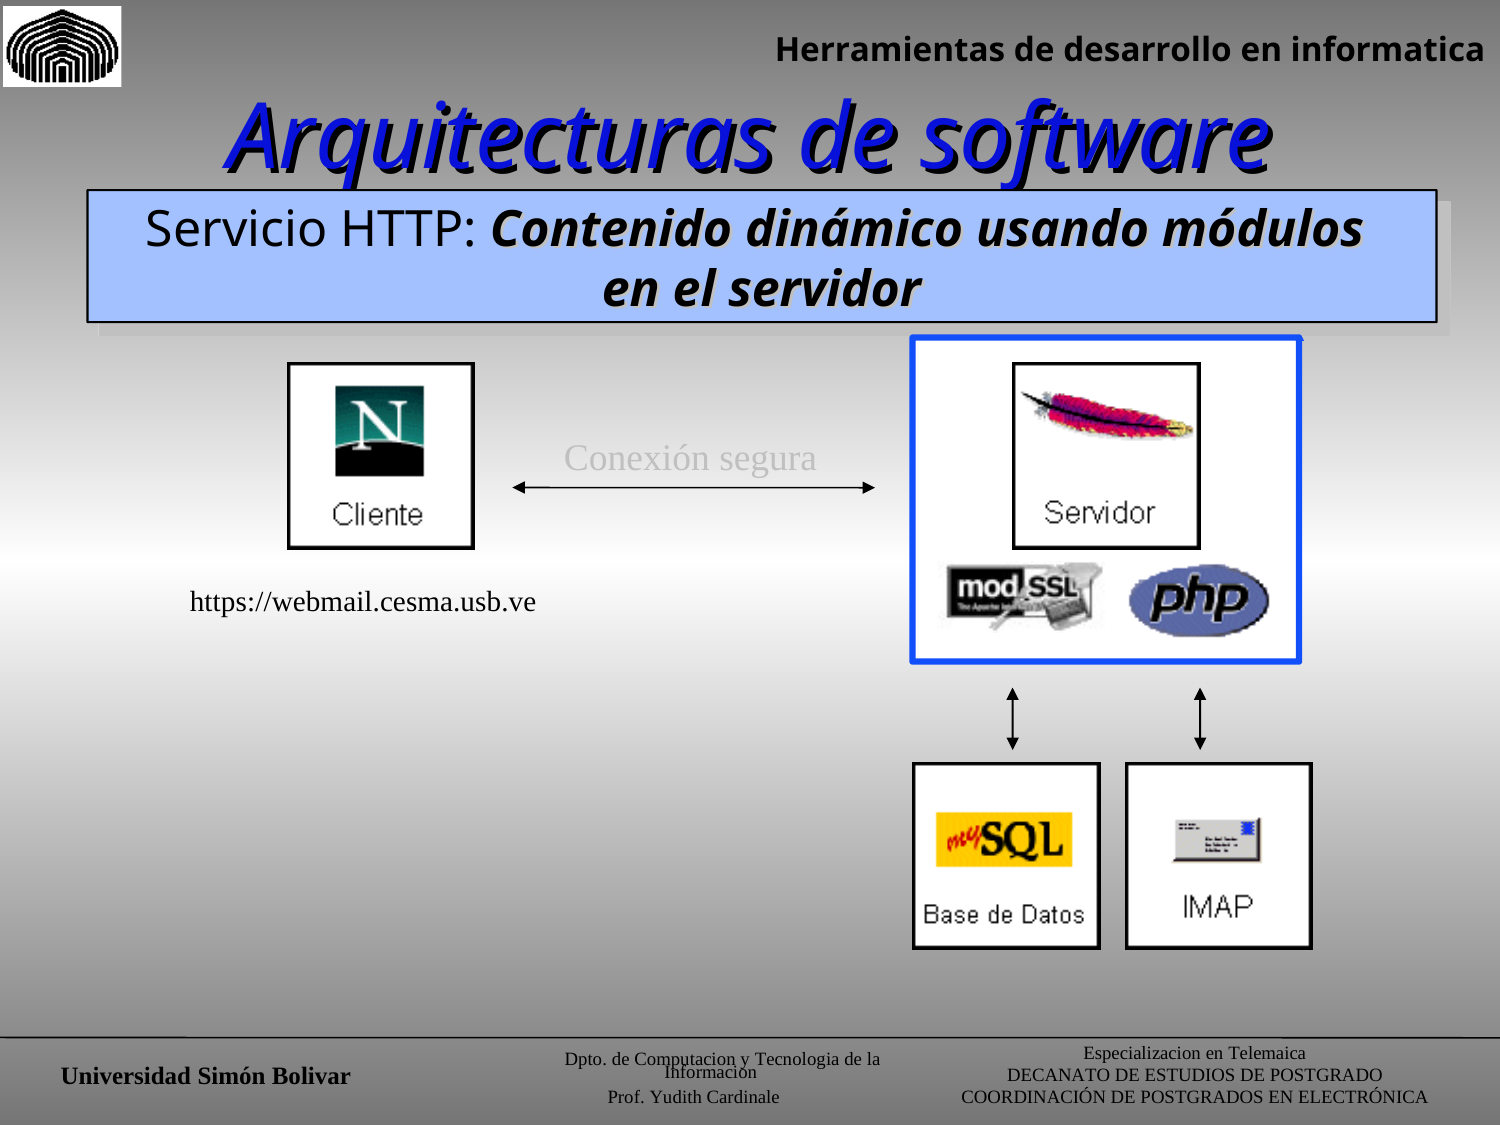

Arquitecturas de software
Servicio HTTP: Contenido dinámico usando módulos
en el servidor
Conexión segura
https://webmail.cesma.usb.ve